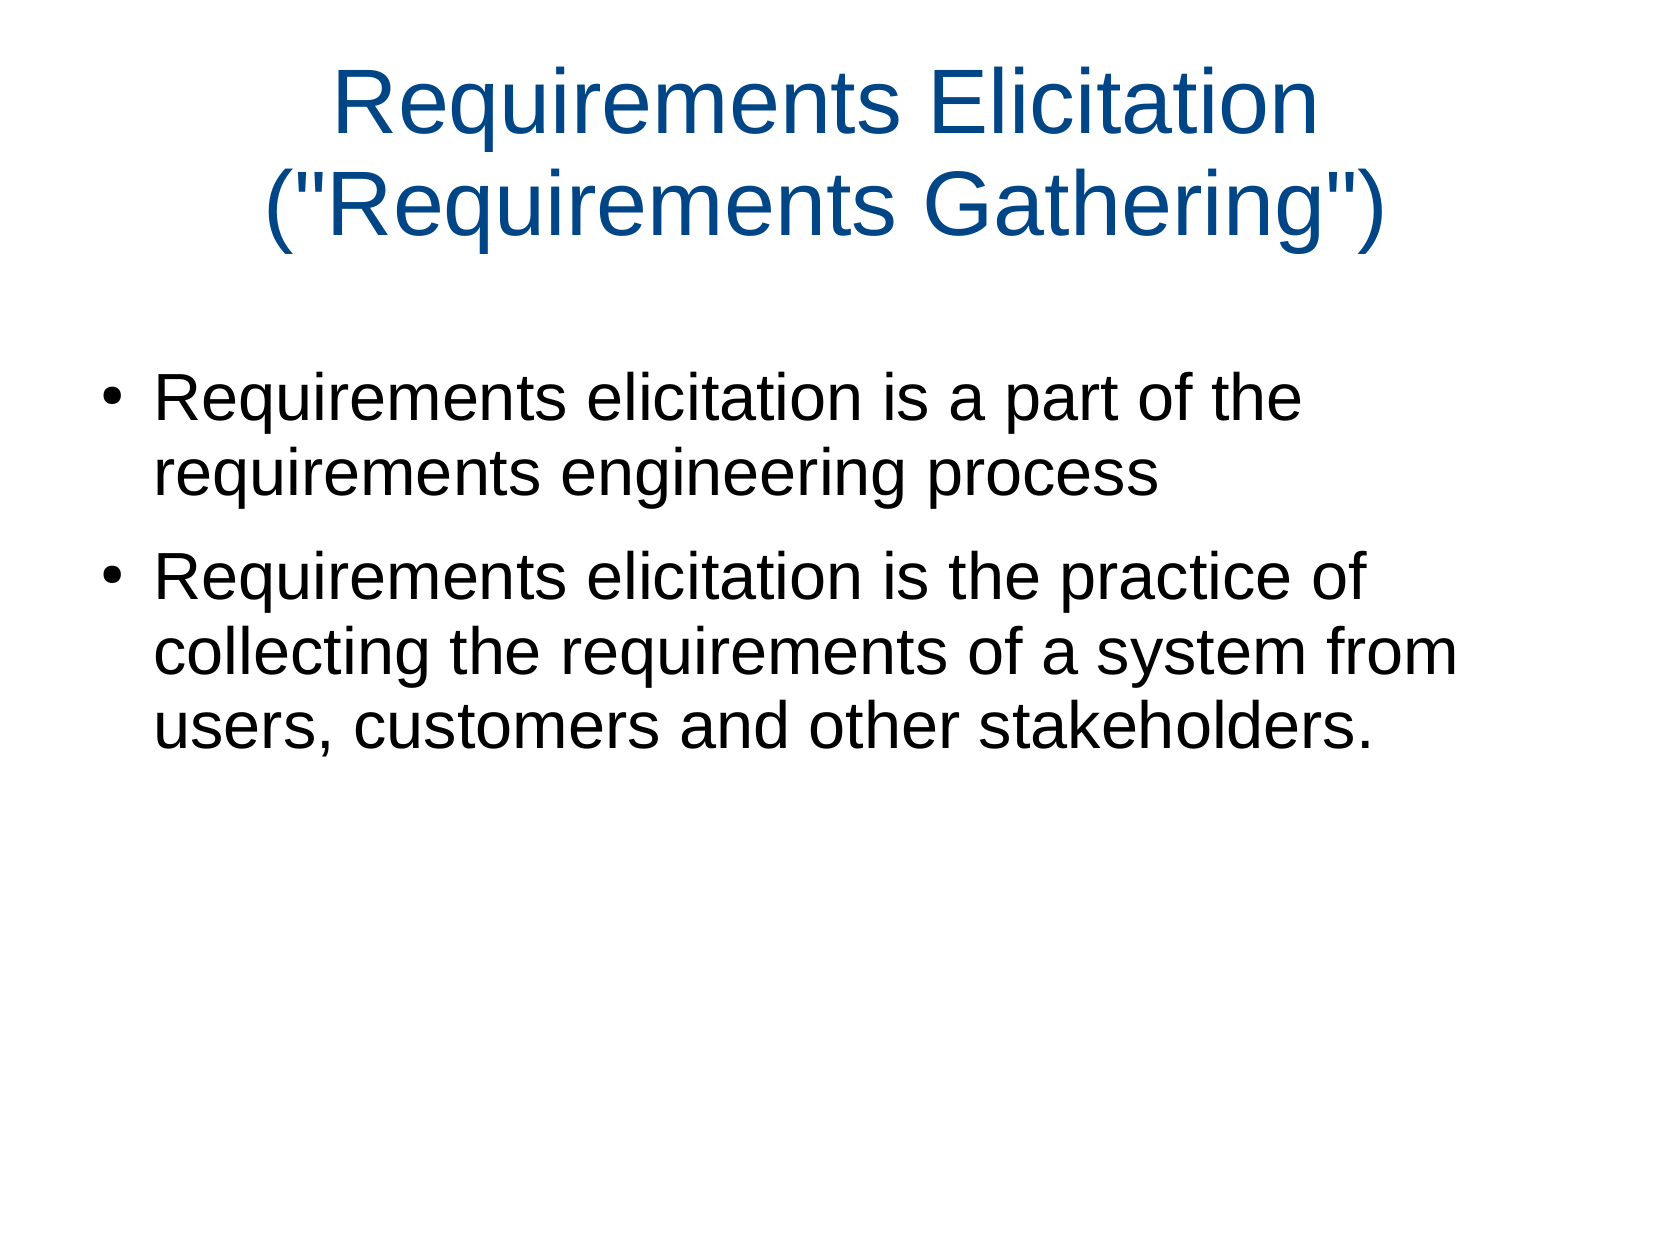

# Requirements Elicitation ("Requirements Gathering")
Requirements elicitation is a part of the requirements engineering process
Requirements elicitation is the practice of collecting the requirements of a system from users, customers and other stakeholders.